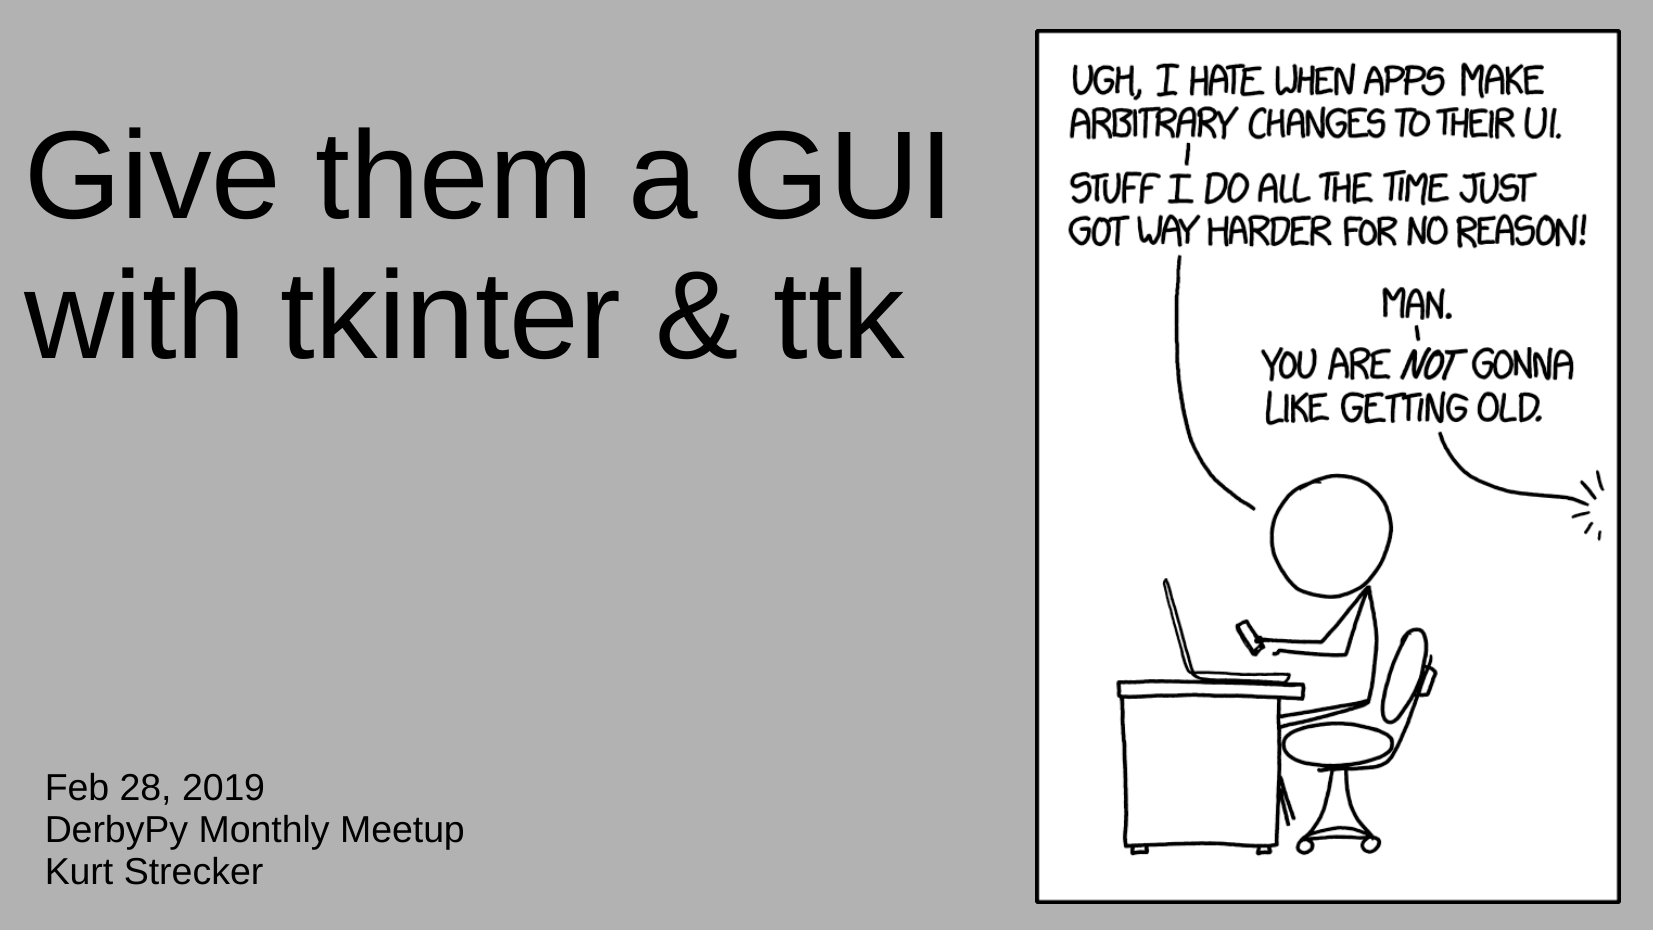

# Give them a GUI with tkinter & ttk
Feb 28, 2019
DerbyPy Monthly Meetup
Kurt Strecker